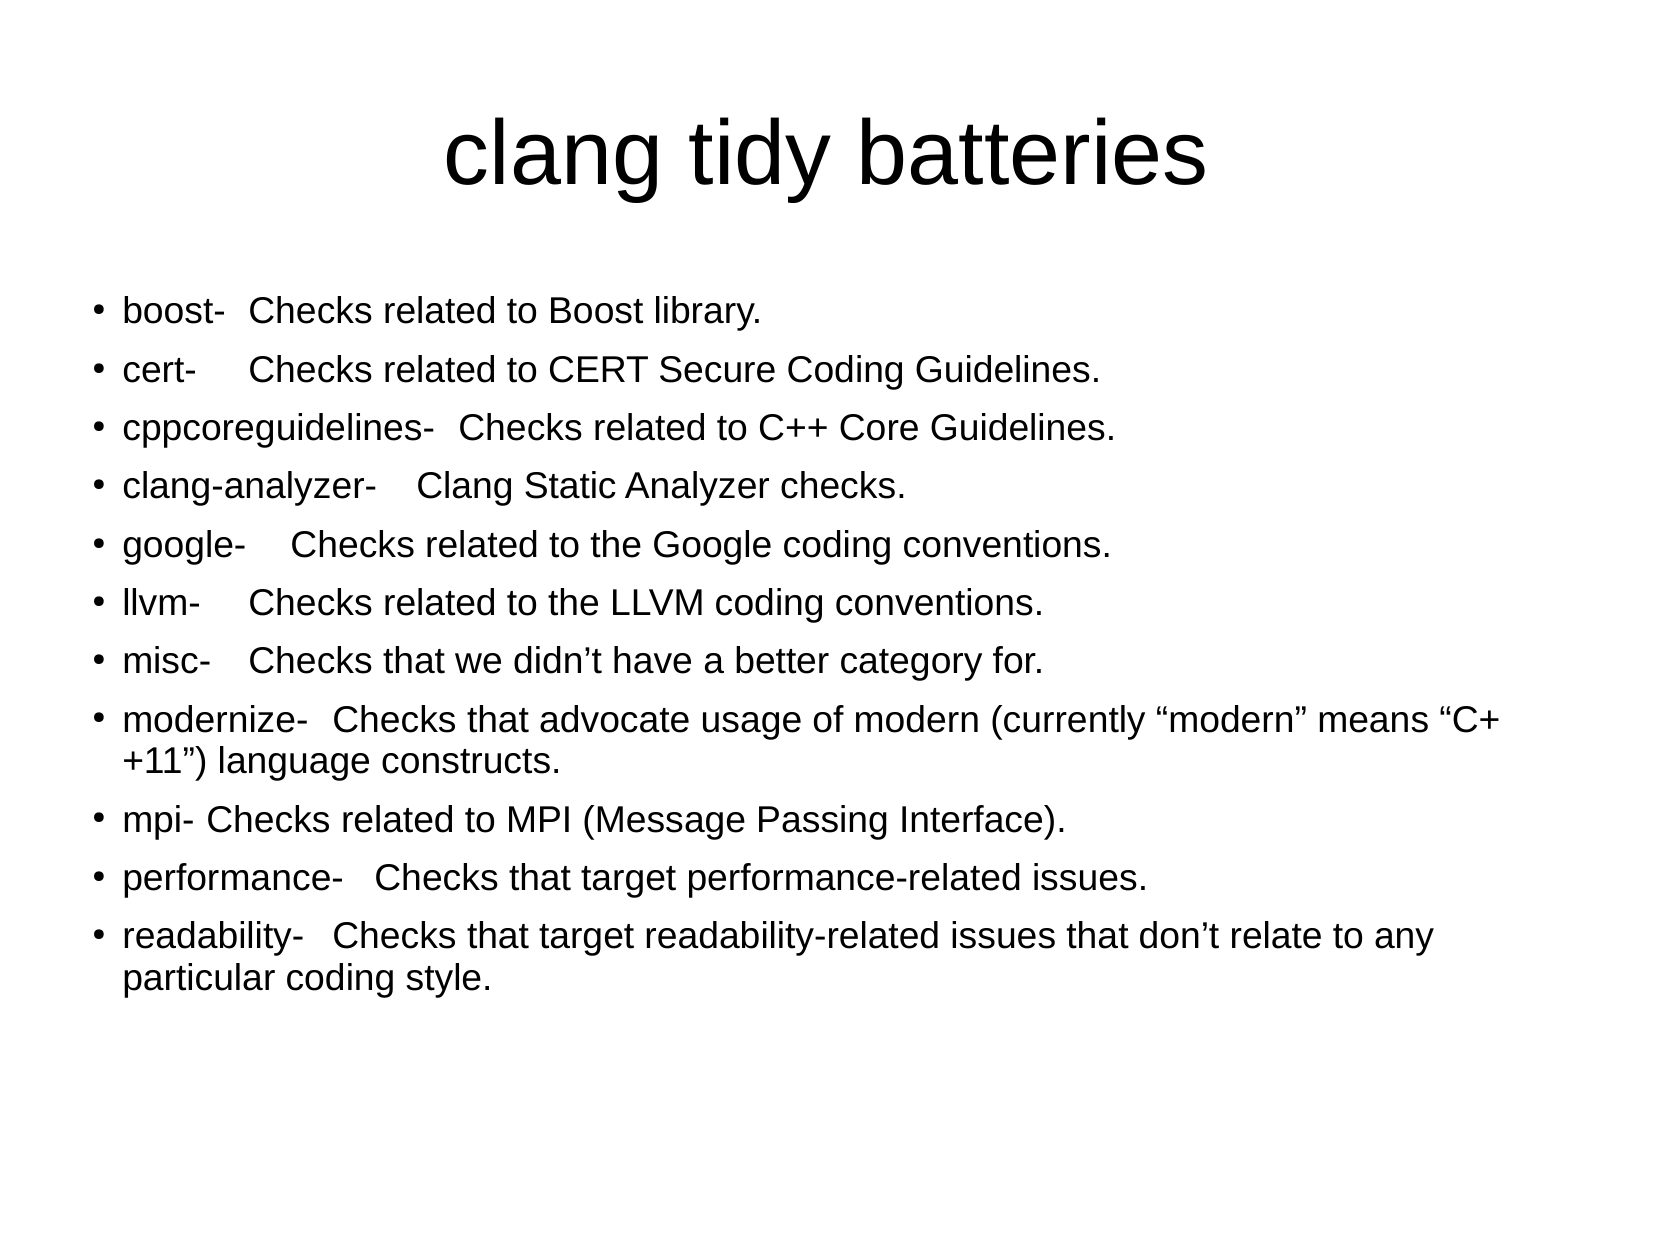

# clang tidy batteries
boost- 	Checks related to Boost library.
cert- 	Checks related to CERT Secure Coding Guidelines.
cppcoreguidelines- 	Checks related to C++ Core Guidelines.
clang-analyzer- 	Clang Static Analyzer checks.
google- 	Checks related to the Google coding conventions.
llvm- 	Checks related to the LLVM coding conventions.
misc- 	Checks that we didn’t have a better category for.
modernize- 	Checks that advocate usage of modern (currently “modern” means “C++11”) language constructs.
mpi- 	Checks related to MPI (Message Passing Interface).
performance- 	Checks that target performance-related issues.
readability- 	Checks that target readability-related issues that don’t relate to any particular coding style.